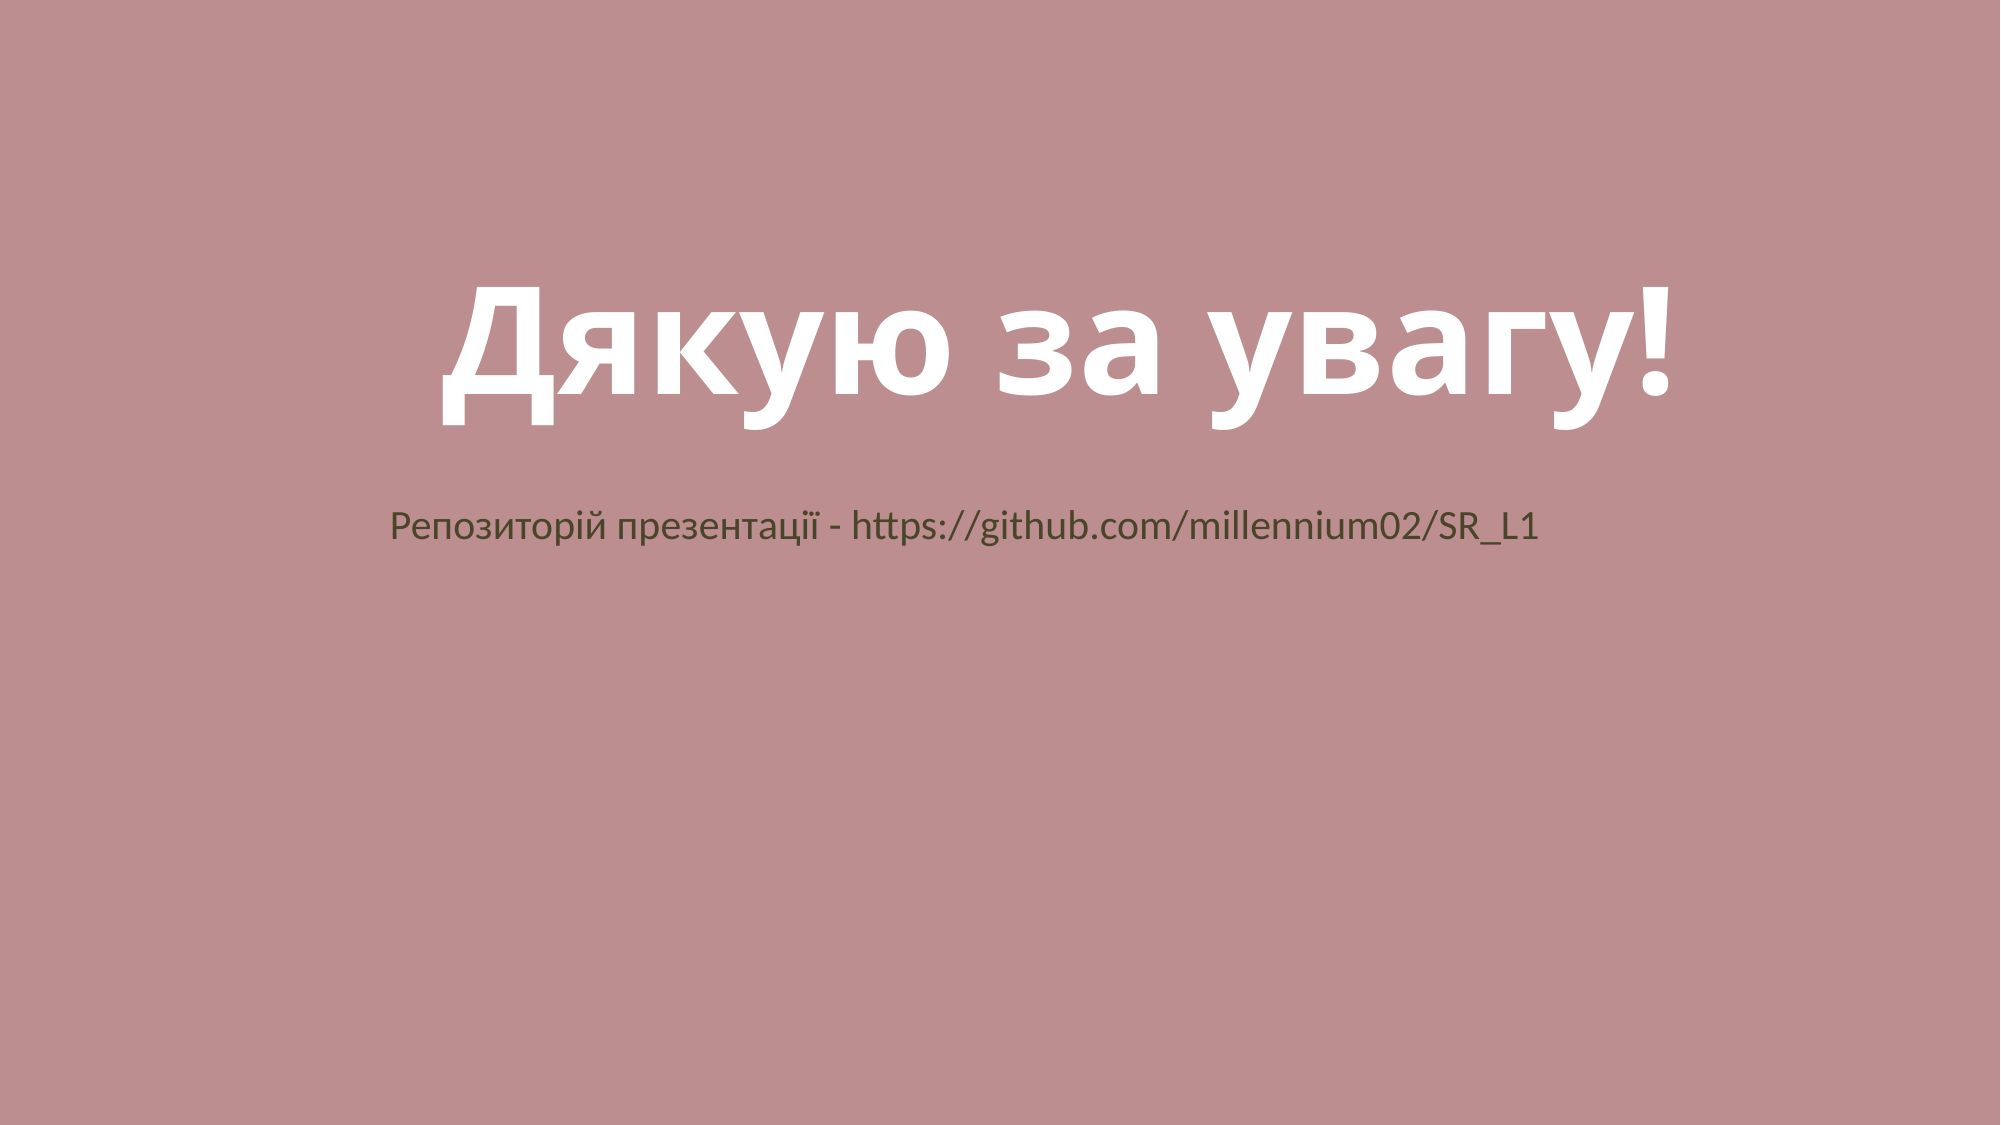

Дякую за увагу!
Репозиторій презентації - https://github.com/millennium02/SR_L1